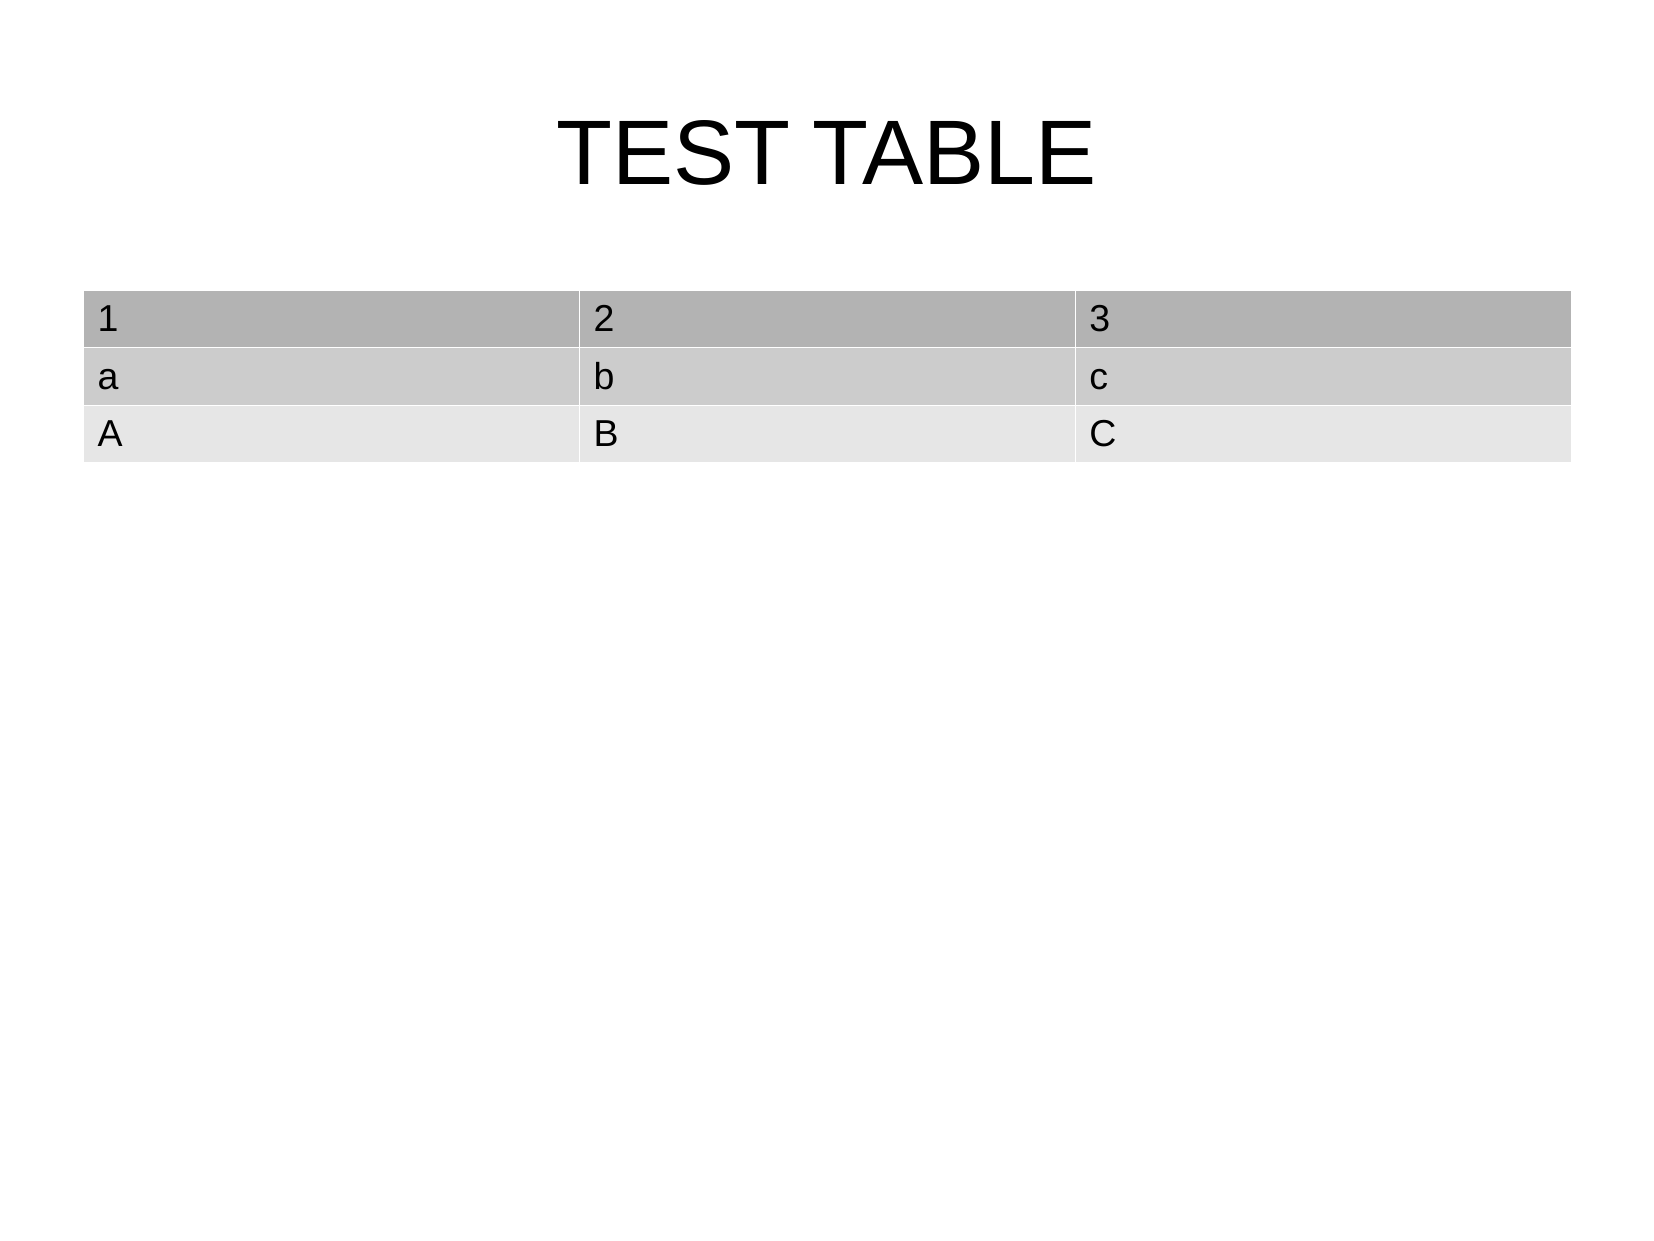

# TEST TABLE
| 1 | 2 | 3 |
| --- | --- | --- |
| a | b | c |
| A | B | C |